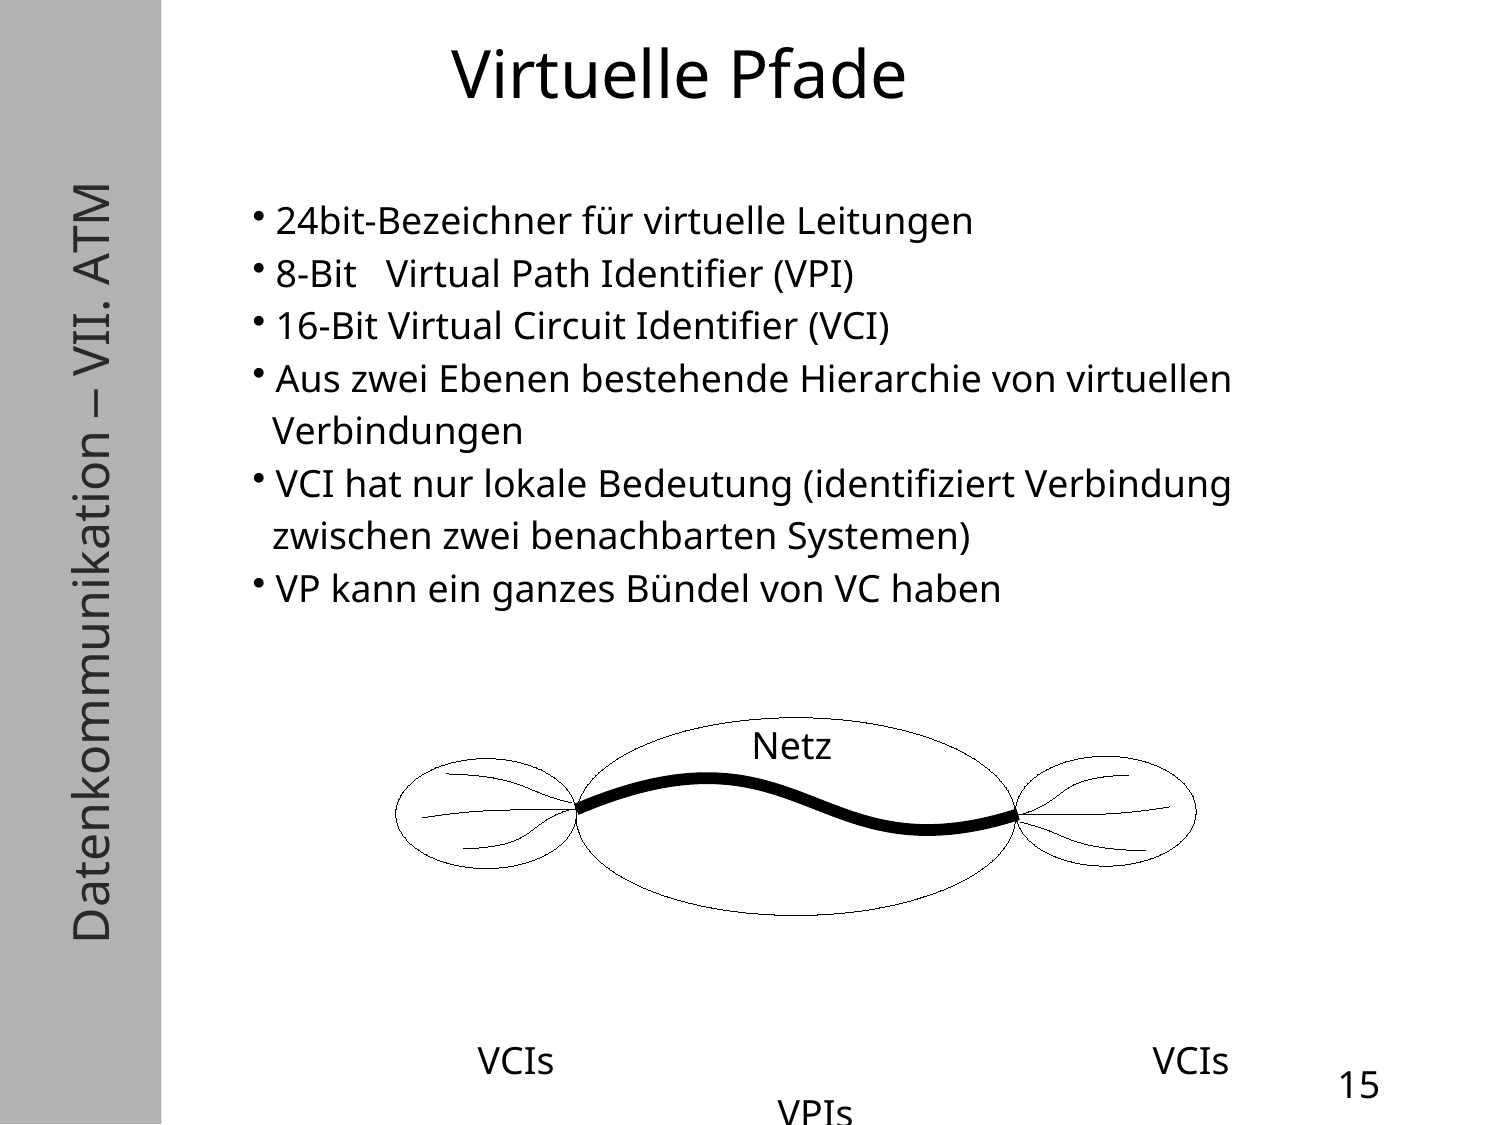

Virtuelle Pfade
 24bit-Bezeichner für virtuelle Leitungen
 8-Bit Virtual Path Identifier (VPI)
 16-Bit Virtual Circuit Identifier (VCI)
 Aus zwei Ebenen bestehende Hierarchie von virtuellen
 Verbindungen
 VCI hat nur lokale Bedeutung (identifiziert Verbindung
 zwischen zwei benachbarten Systemen)
 VP kann ein ganzes Bündel von VC haben
						 Netz
			VCIs								VCIs
							VPIs
Datenkommunikation – VII. ATM